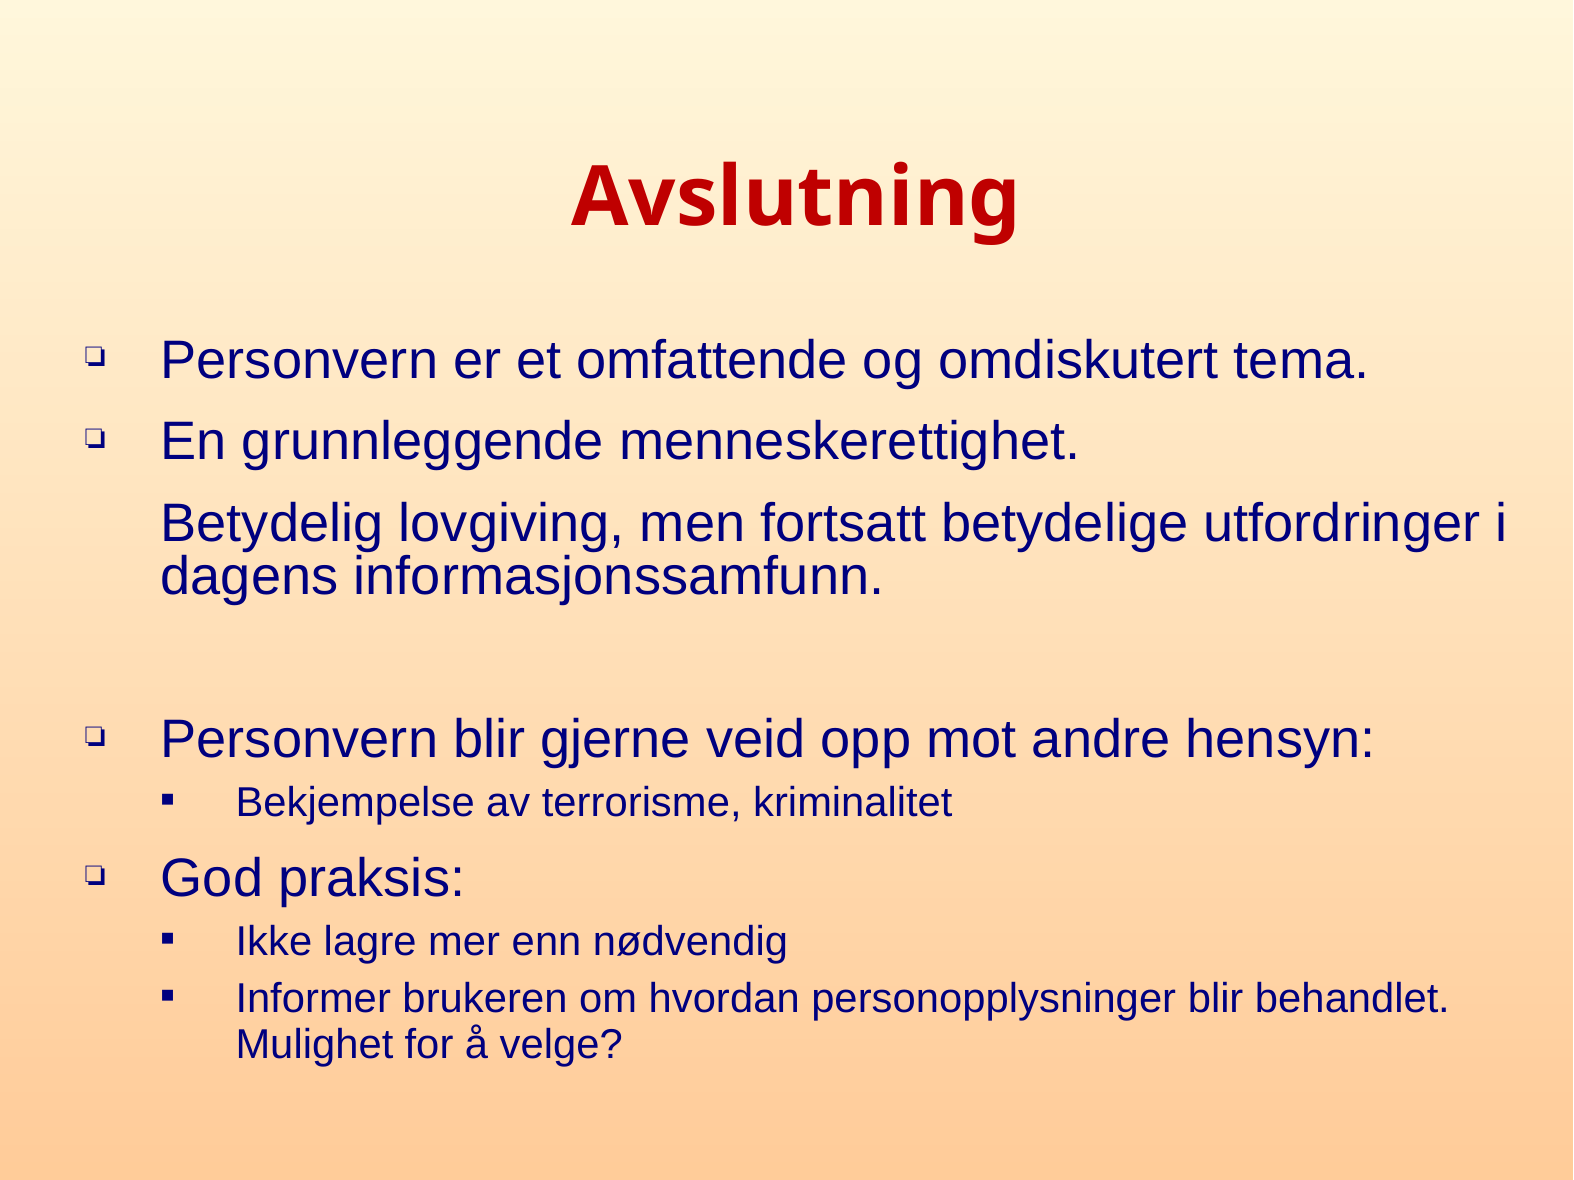

# Avslutning
Personvern er et omfattende og omdiskutert tema.
En grunnleggende menneskerettighet.
Betydelig lovgiving, men fortsatt betydelige utfordringer i dagens informasjonssamfunn.
Personvern blir gjerne veid opp mot andre hensyn:
Bekjempelse av terrorisme, kriminalitet
God praksis:
Ikke lagre mer enn nødvendig
Informer brukeren om hvordan personopplysninger blir behandlet. Mulighet for å velge?